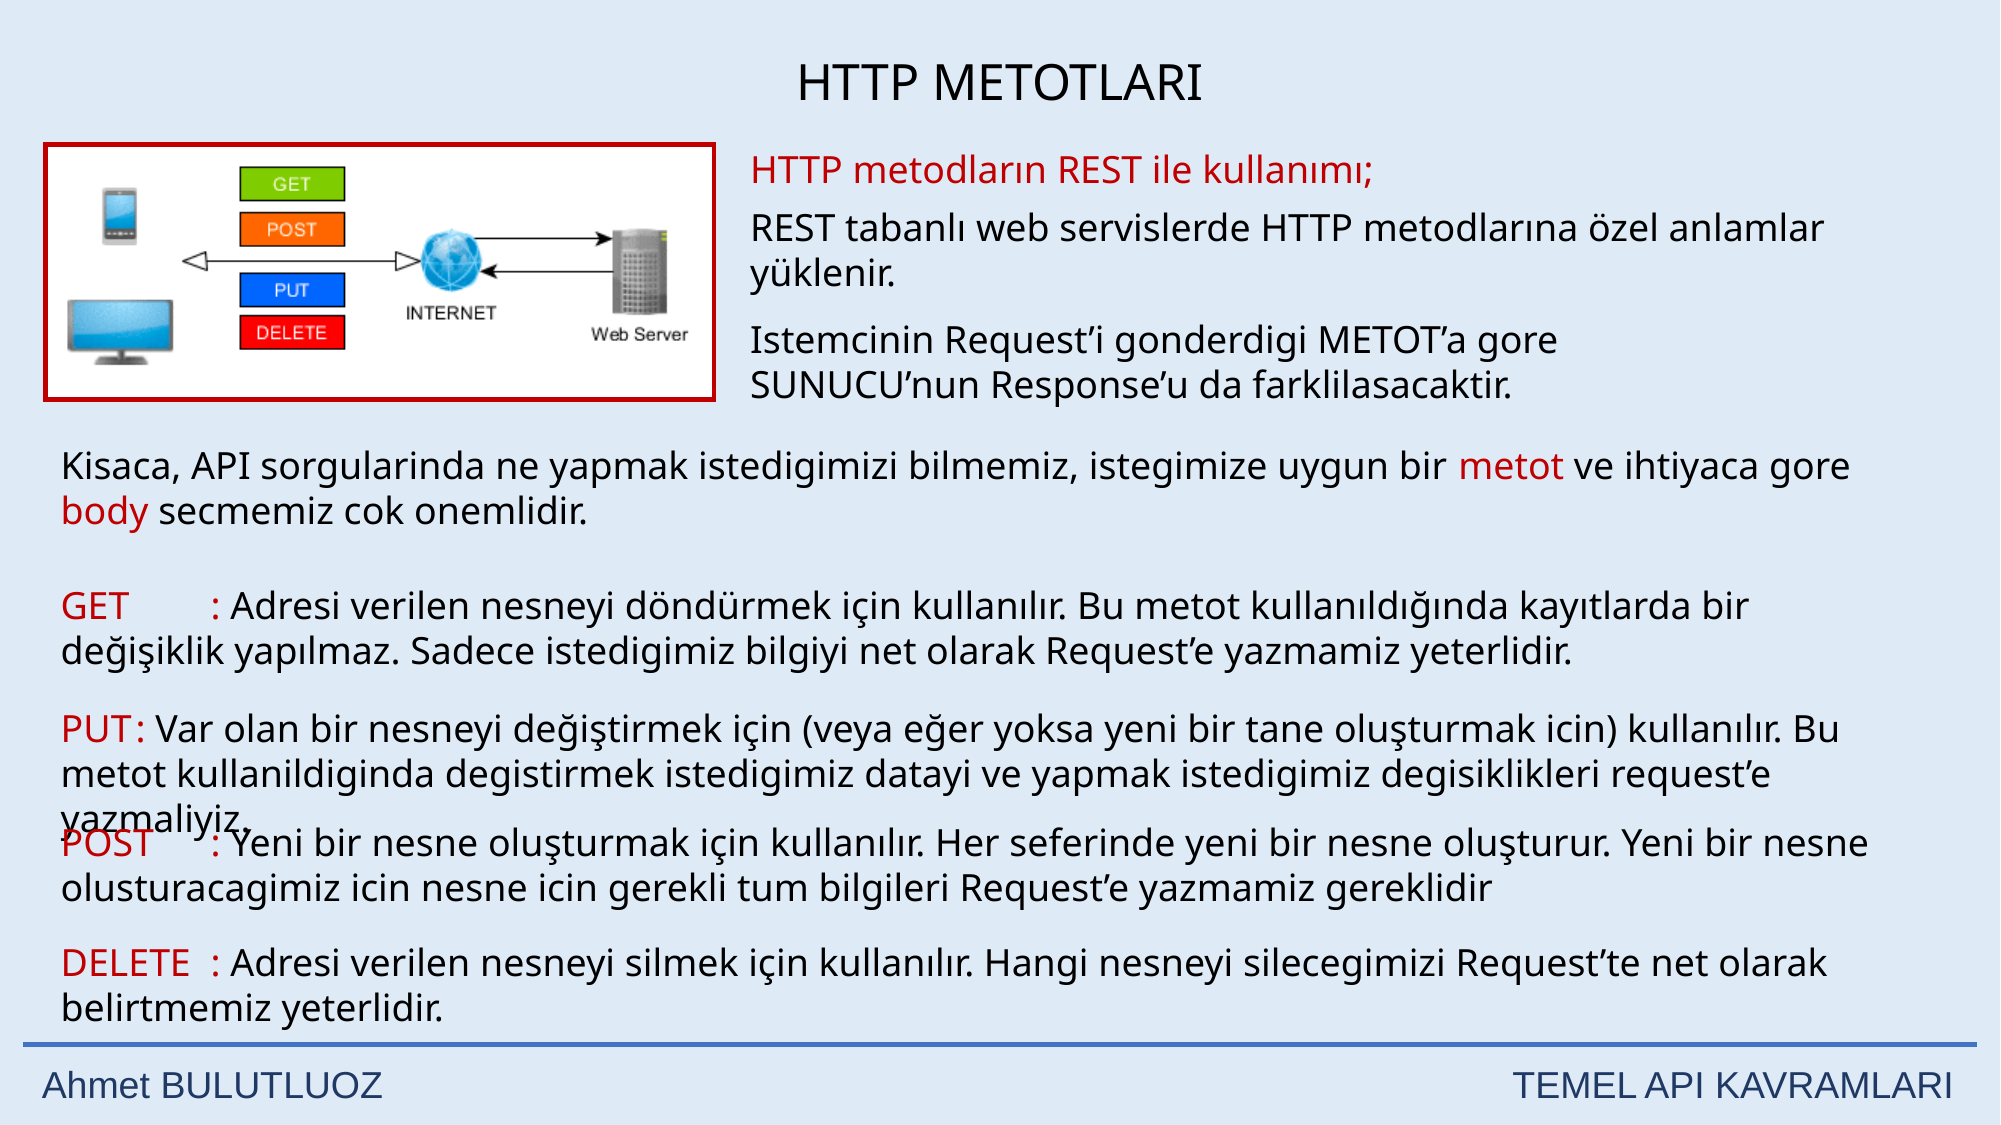

HTTP METOTLARI
HTTP metodların REST ile kullanımı;
REST tabanlı web servislerde HTTP metodlarına özel anlamlar yüklenir.
Istemcinin Request’i gonderdigi METOT’a gore SUNUCU’nun Response’u da farklilasacaktir.
Kisaca, API sorgularinda ne yapmak istedigimizi bilmemiz, istegimize uygun bir metot ve ihtiyaca gore body secmemiz cok onemlidir.
GET 	: Adresi verilen nesneyi döndürmek için kullanılır. Bu metot kullanıldığında kayıtlarda bir değişiklik yapılmaz. Sadece istedigimiz bilgiyi net olarak Request’e yazmamiz yeterlidir.
PUT	: Var olan bir nesneyi değiştirmek için (veya eğer yoksa yeni bir tane oluşturmak icin) kullanılır. Bu metot kullanildiginda degistirmek istedigimiz datayi ve yapmak istedigimiz degisiklikleri request’e yazmaliyiz.
POST	: Yeni bir nesne oluşturmak için kullanılır. Her seferinde yeni bir nesne oluşturur. Yeni bir nesne olusturacagimiz icin nesne icin gerekli tum bilgileri Request’e yazmamiz gereklidir
DELETE	: Adresi verilen nesneyi silmek için kullanılır. Hangi nesneyi silecegimizi Request’te net olarak belirtmemiz yeterlidir.
Ahmet BULUTLUOZ TEMEL API KAVRAMLARI